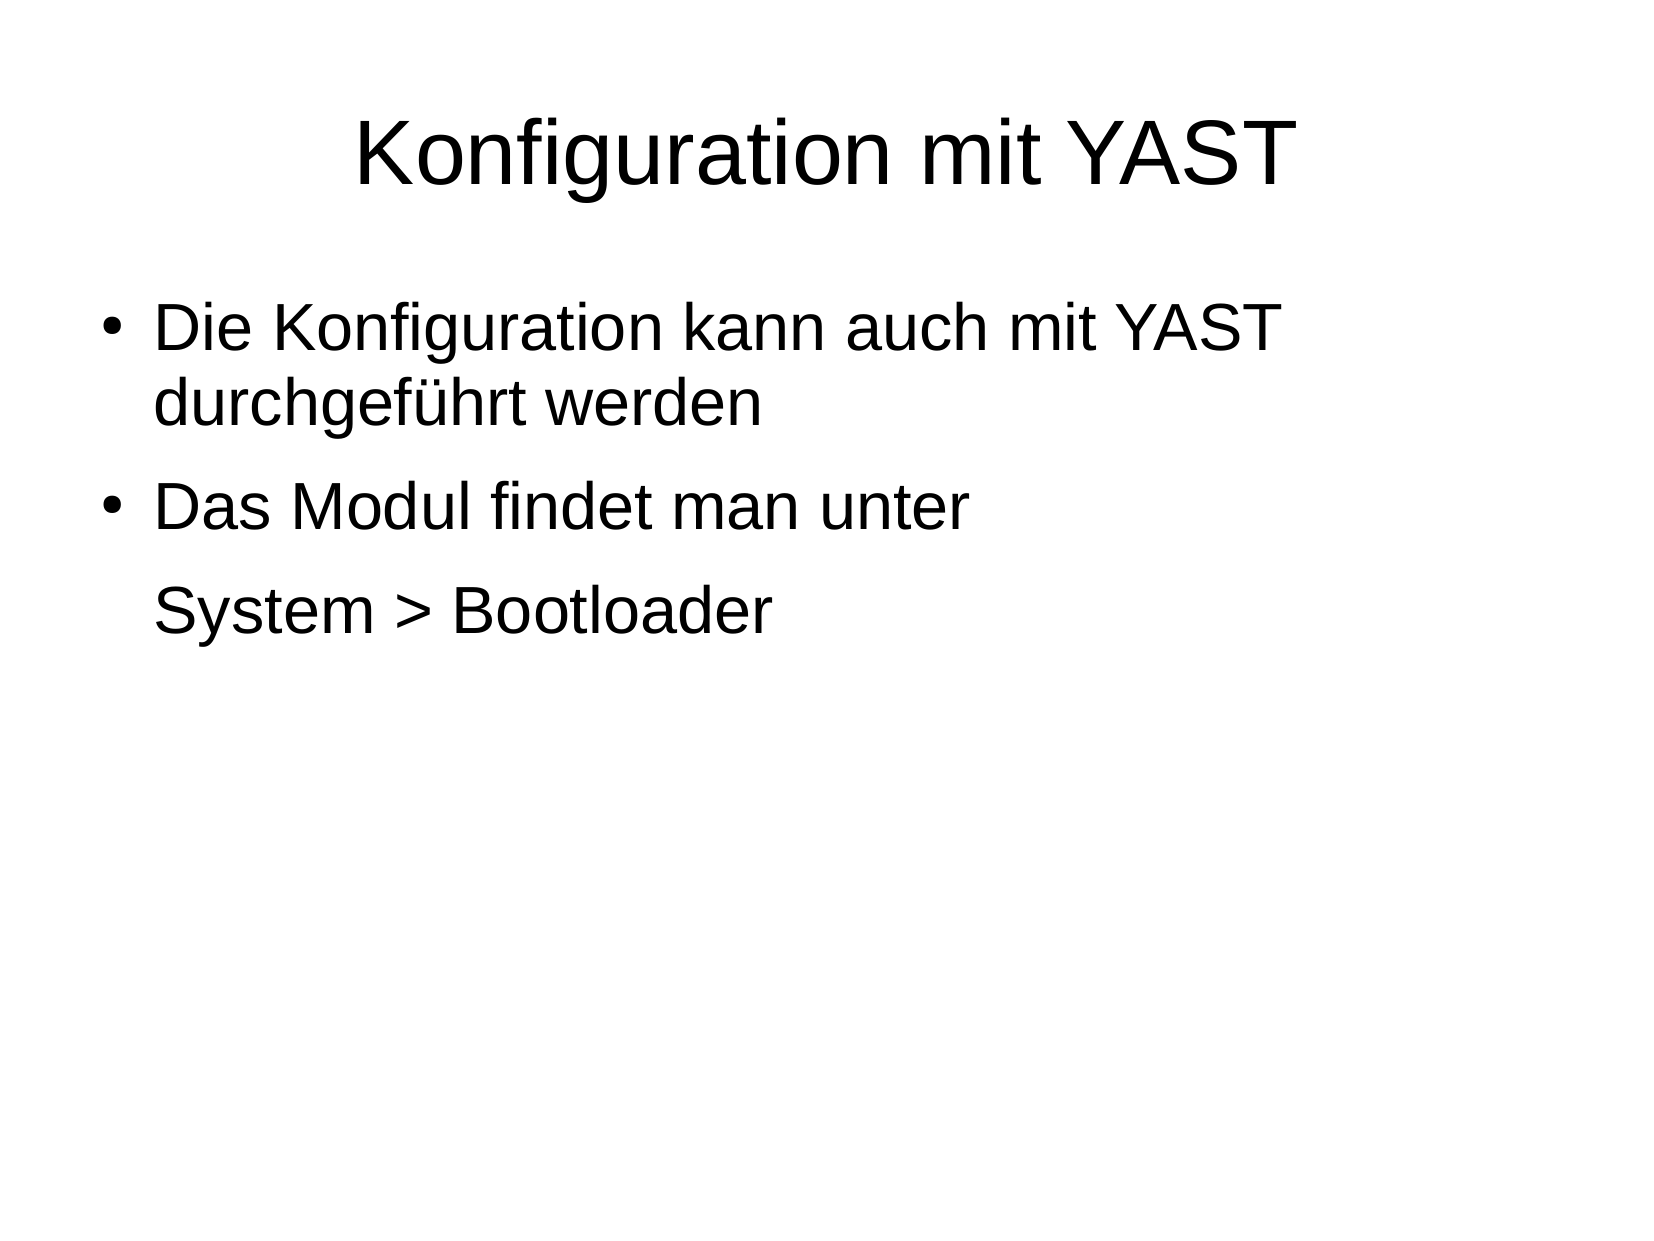

# Konfiguration mit YAST
Die Konfiguration kann auch mit YAST durchgeführt werden
Das Modul findet man unter
System > Bootloader